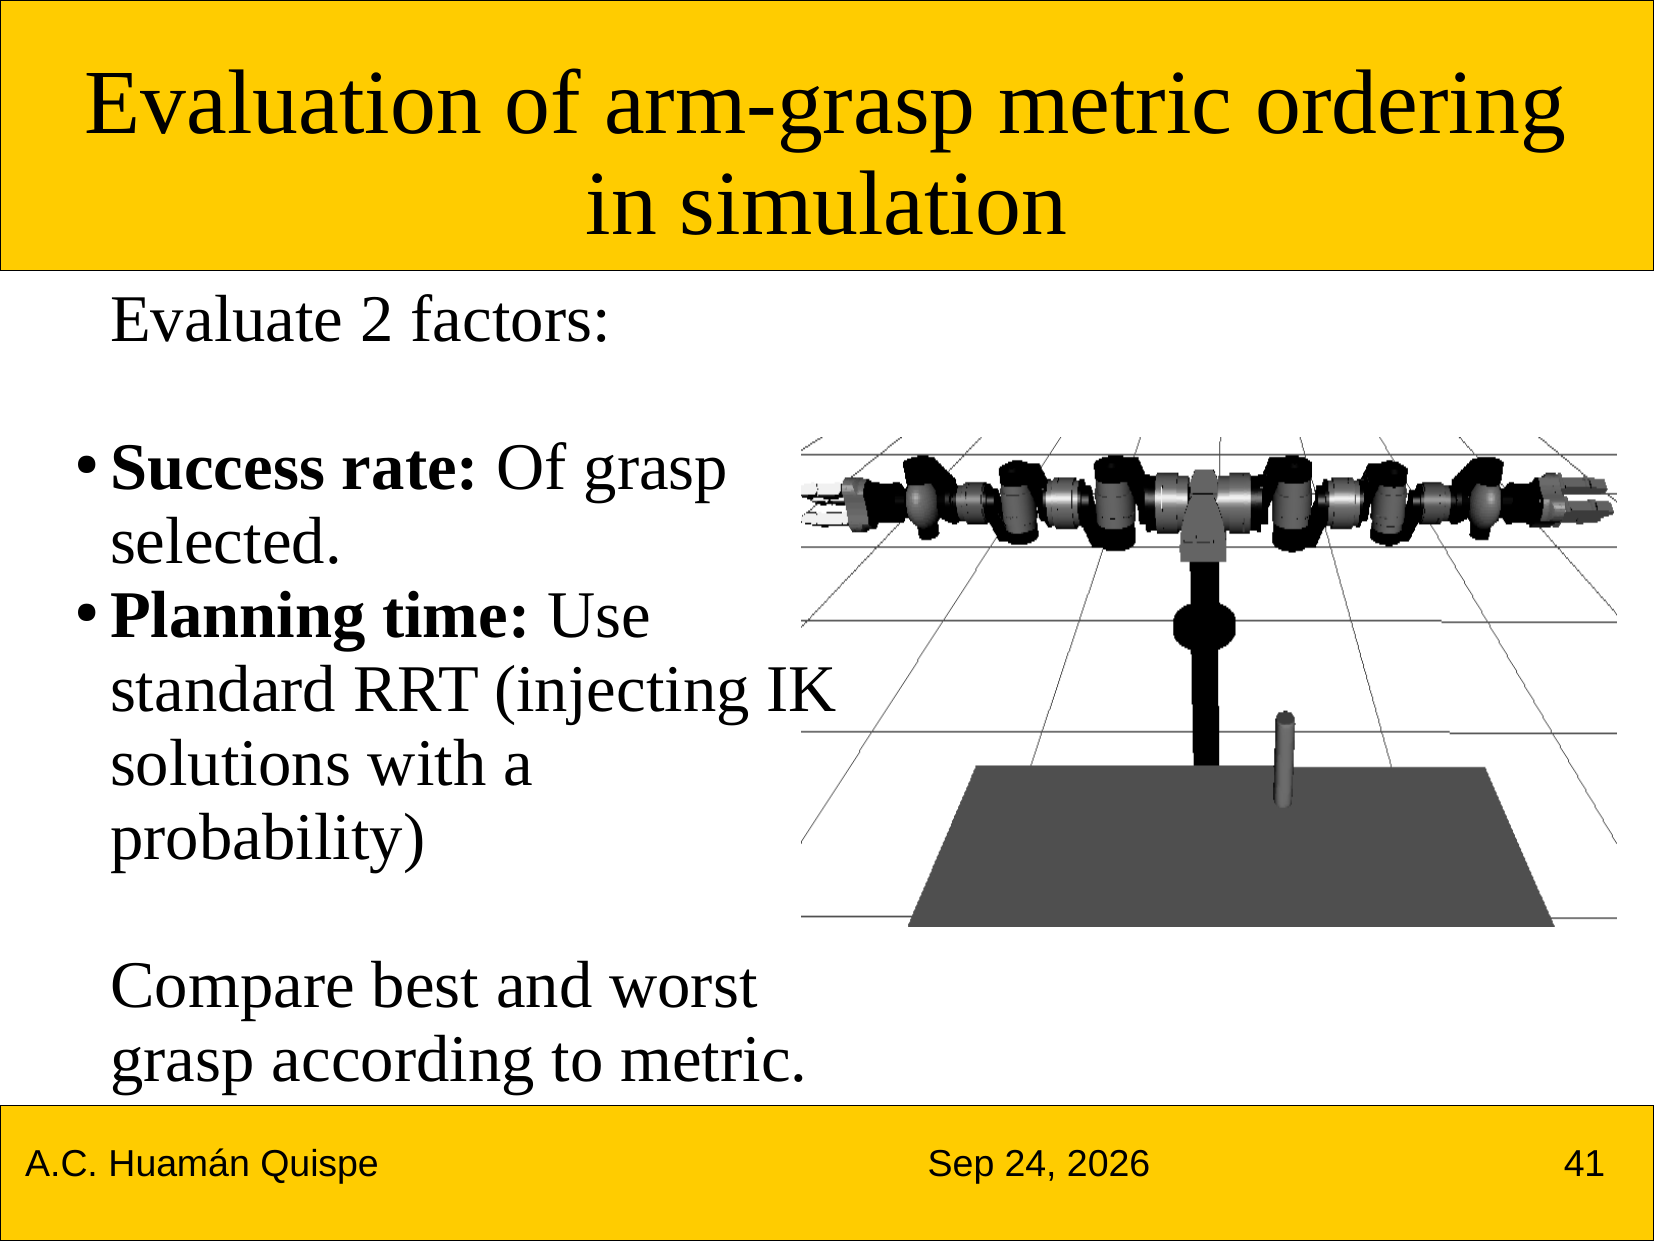

# Evaluation of arm-grasp metric ordering in simulation
Evaluate 2 factors:
Success rate: Of grasp
selected.
Planning time: Use standard RRT (injecting IK solutions with a probability)
Compare best and worst grasp according to metric.